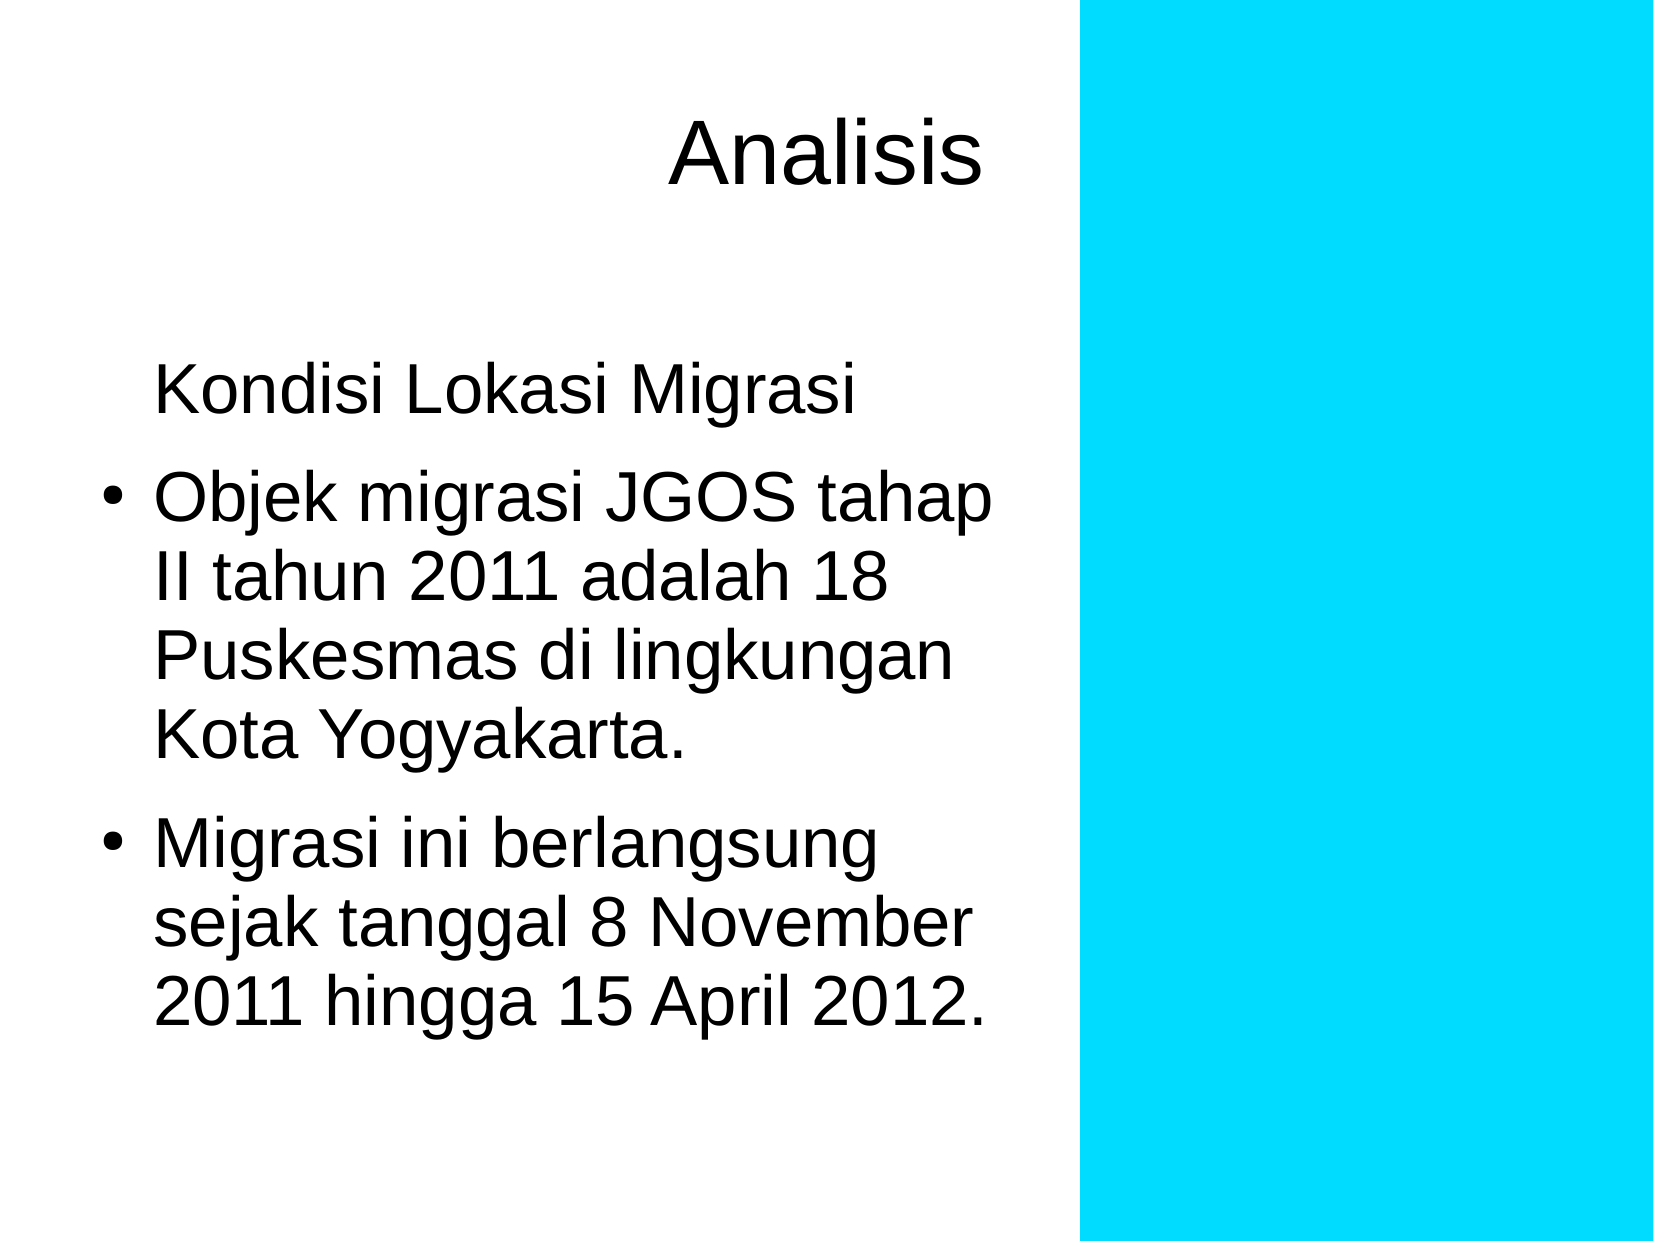

# Analisis
Kondisi Lokasi Migrasi
Objek migrasi JGOS tahap II tahun 2011 adalah 18 Puskesmas di lingkungan Kota Yogyakarta.
Migrasi ini berlangsung sejak tanggal 8 November 2011 hingga 15 April 2012.